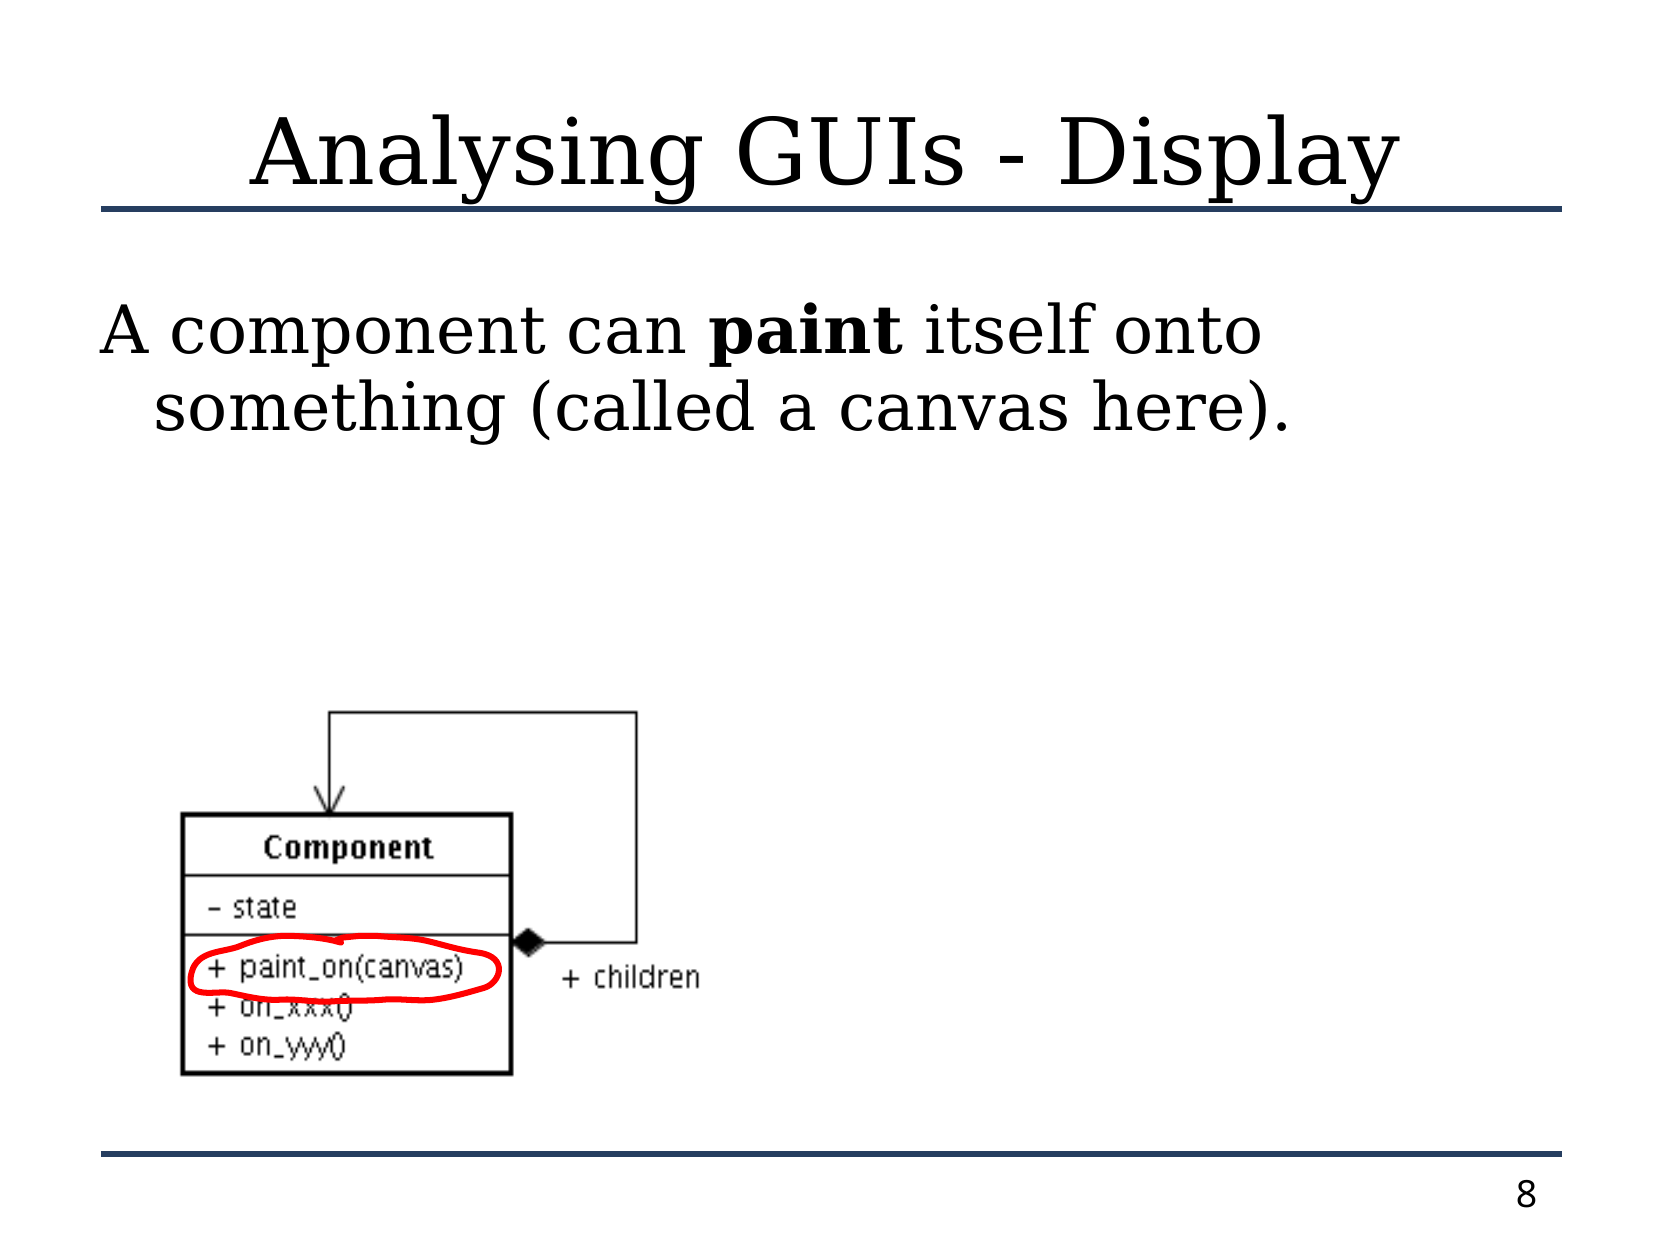

# Analysing GUIs - Display
A component can paint itself onto something (called a canvas here).